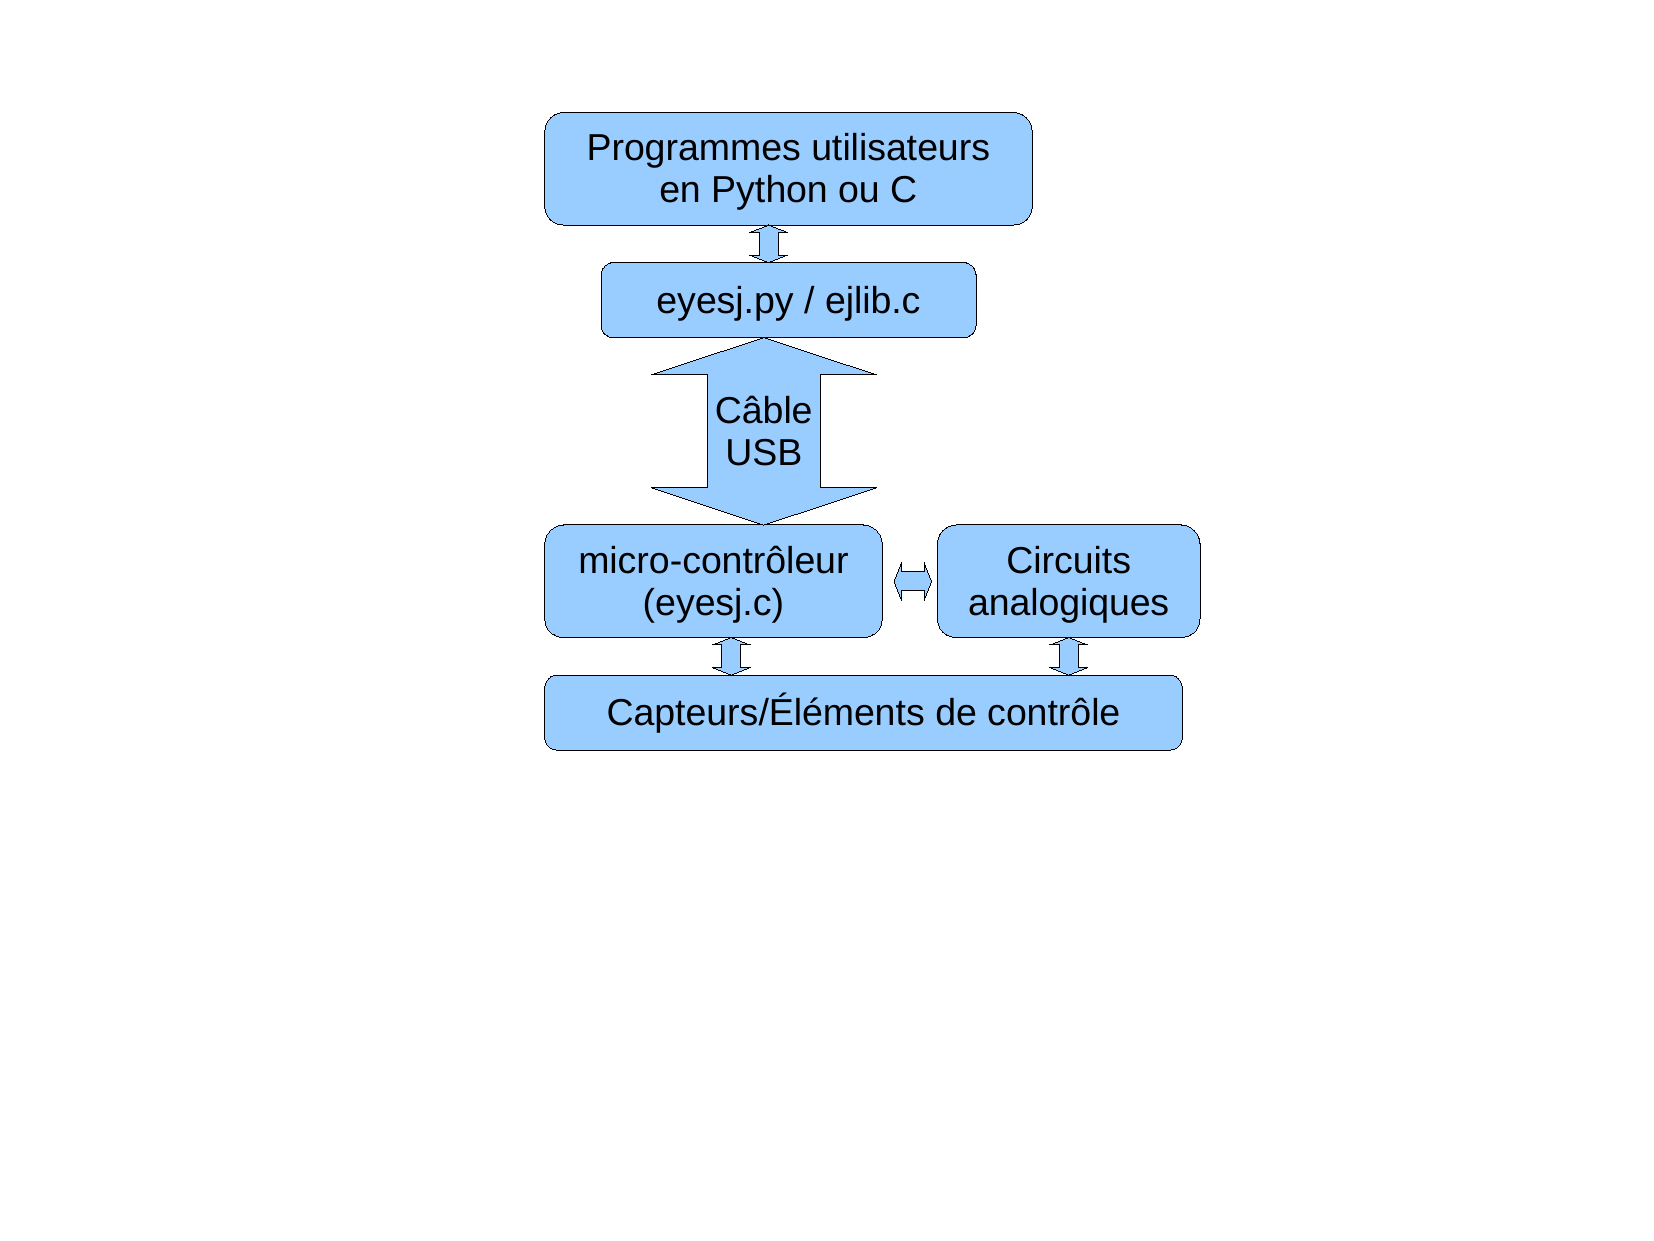

Programmes utilisateurs
en Python ou C
eyesj.py / ejlib.c
Câble
USB
micro-contrôleur
(eyesj.c)
Circuits
analogiques
Capteurs/Éléments de contrôle